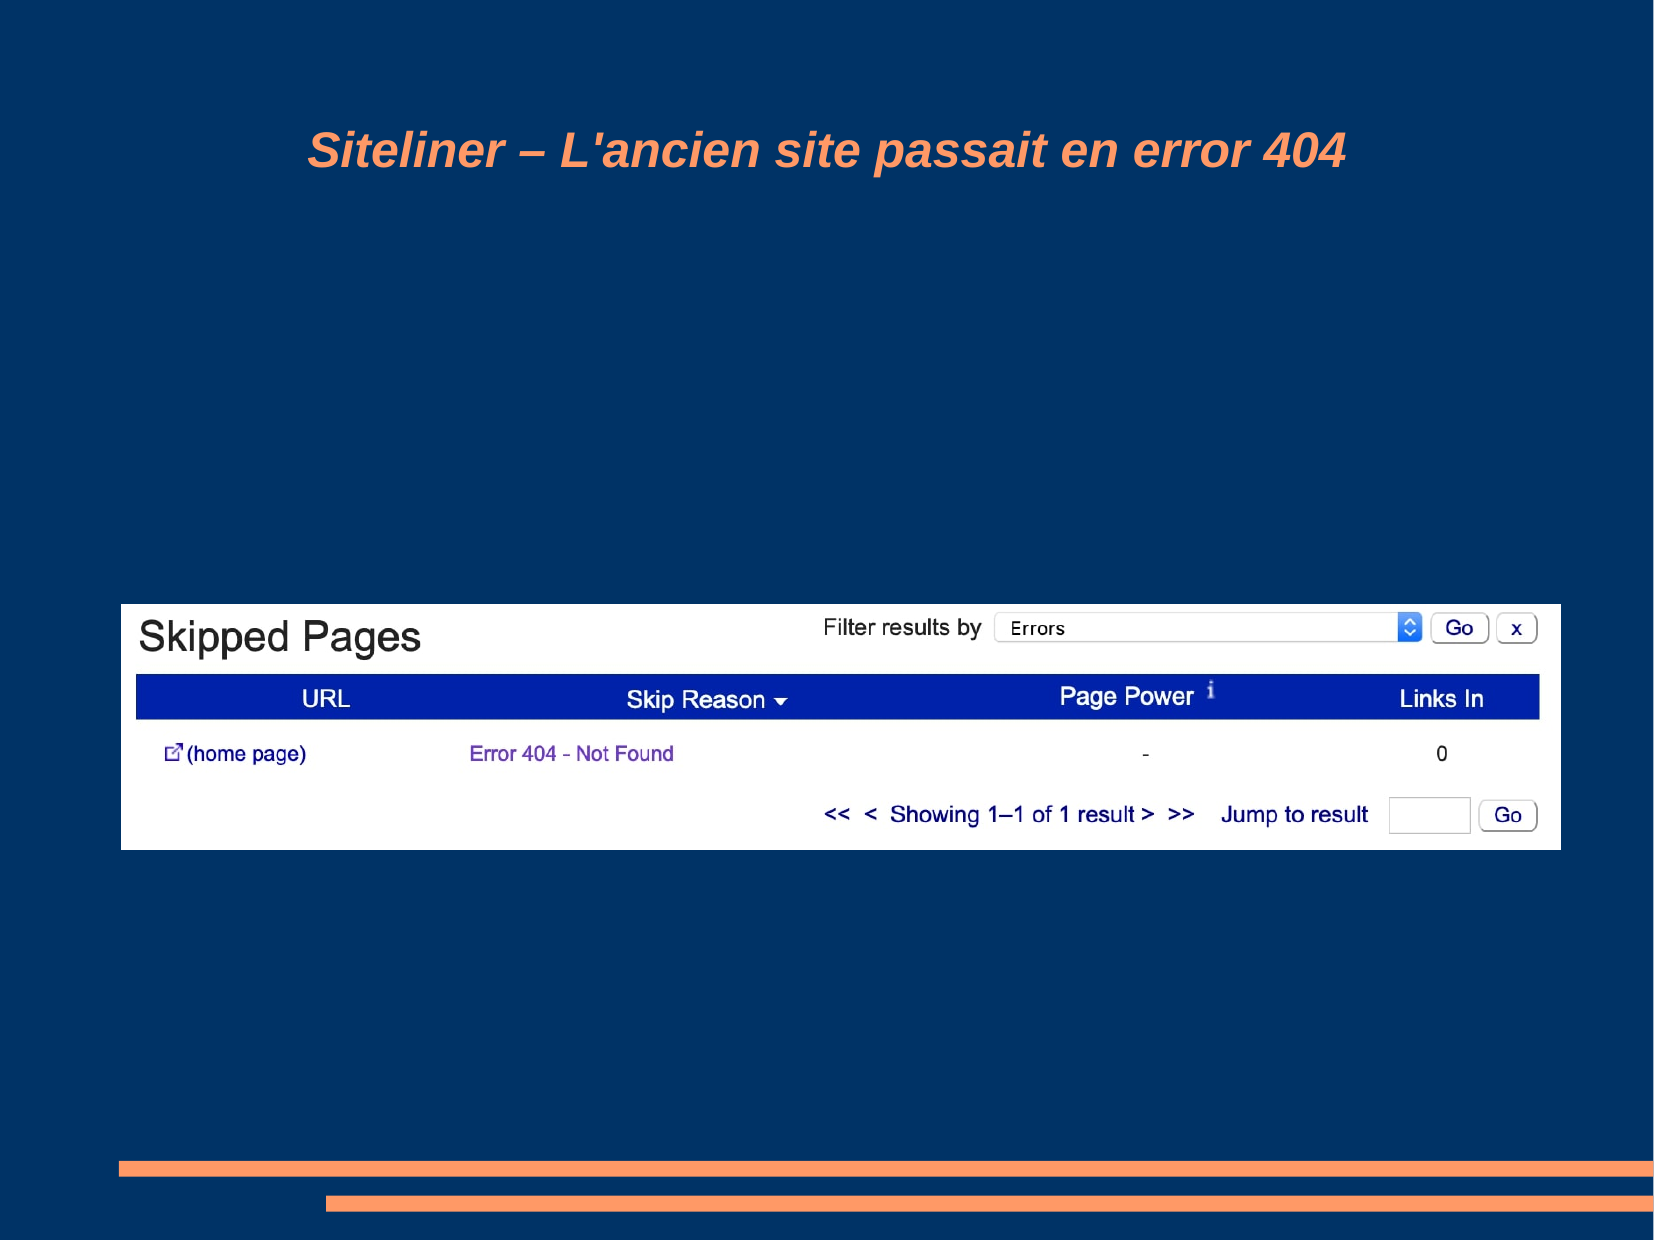

# Siteliner – L'ancien site passait en error 404